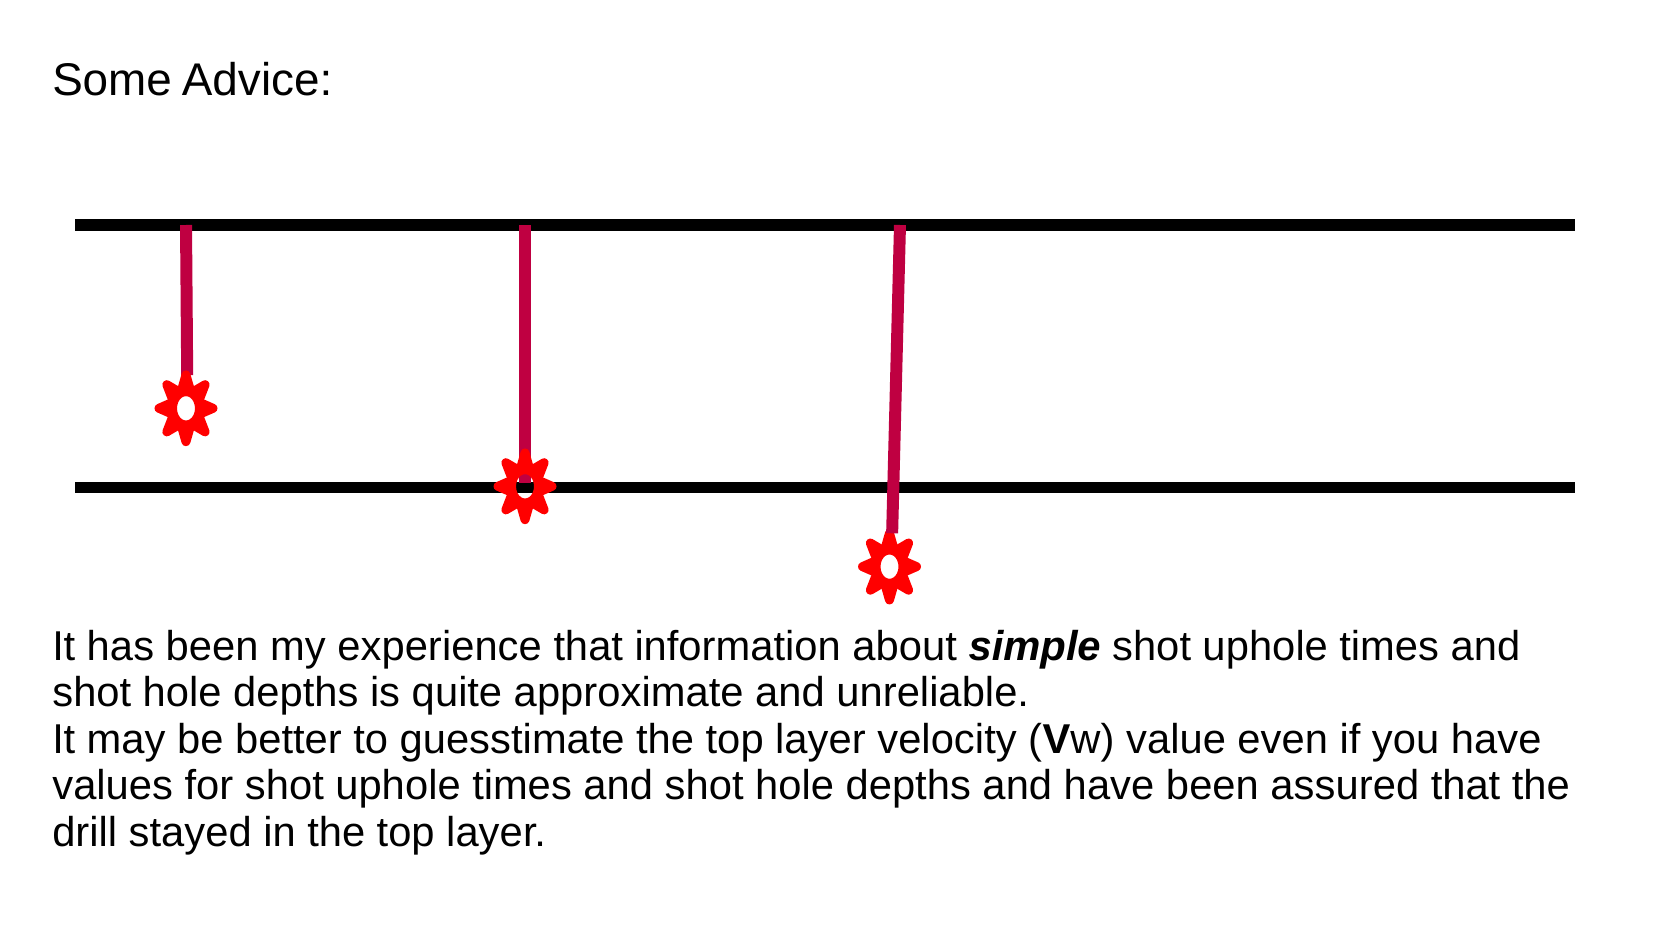

Some Advice:
It has been my experience that information about simple shot uphole times and shot hole depths is quite approximate and unreliable.
It may be better to guesstimate the top layer velocity (Vw) value even if you have values for shot uphole times and shot hole depths and have been assured that the drill stayed in the top layer.